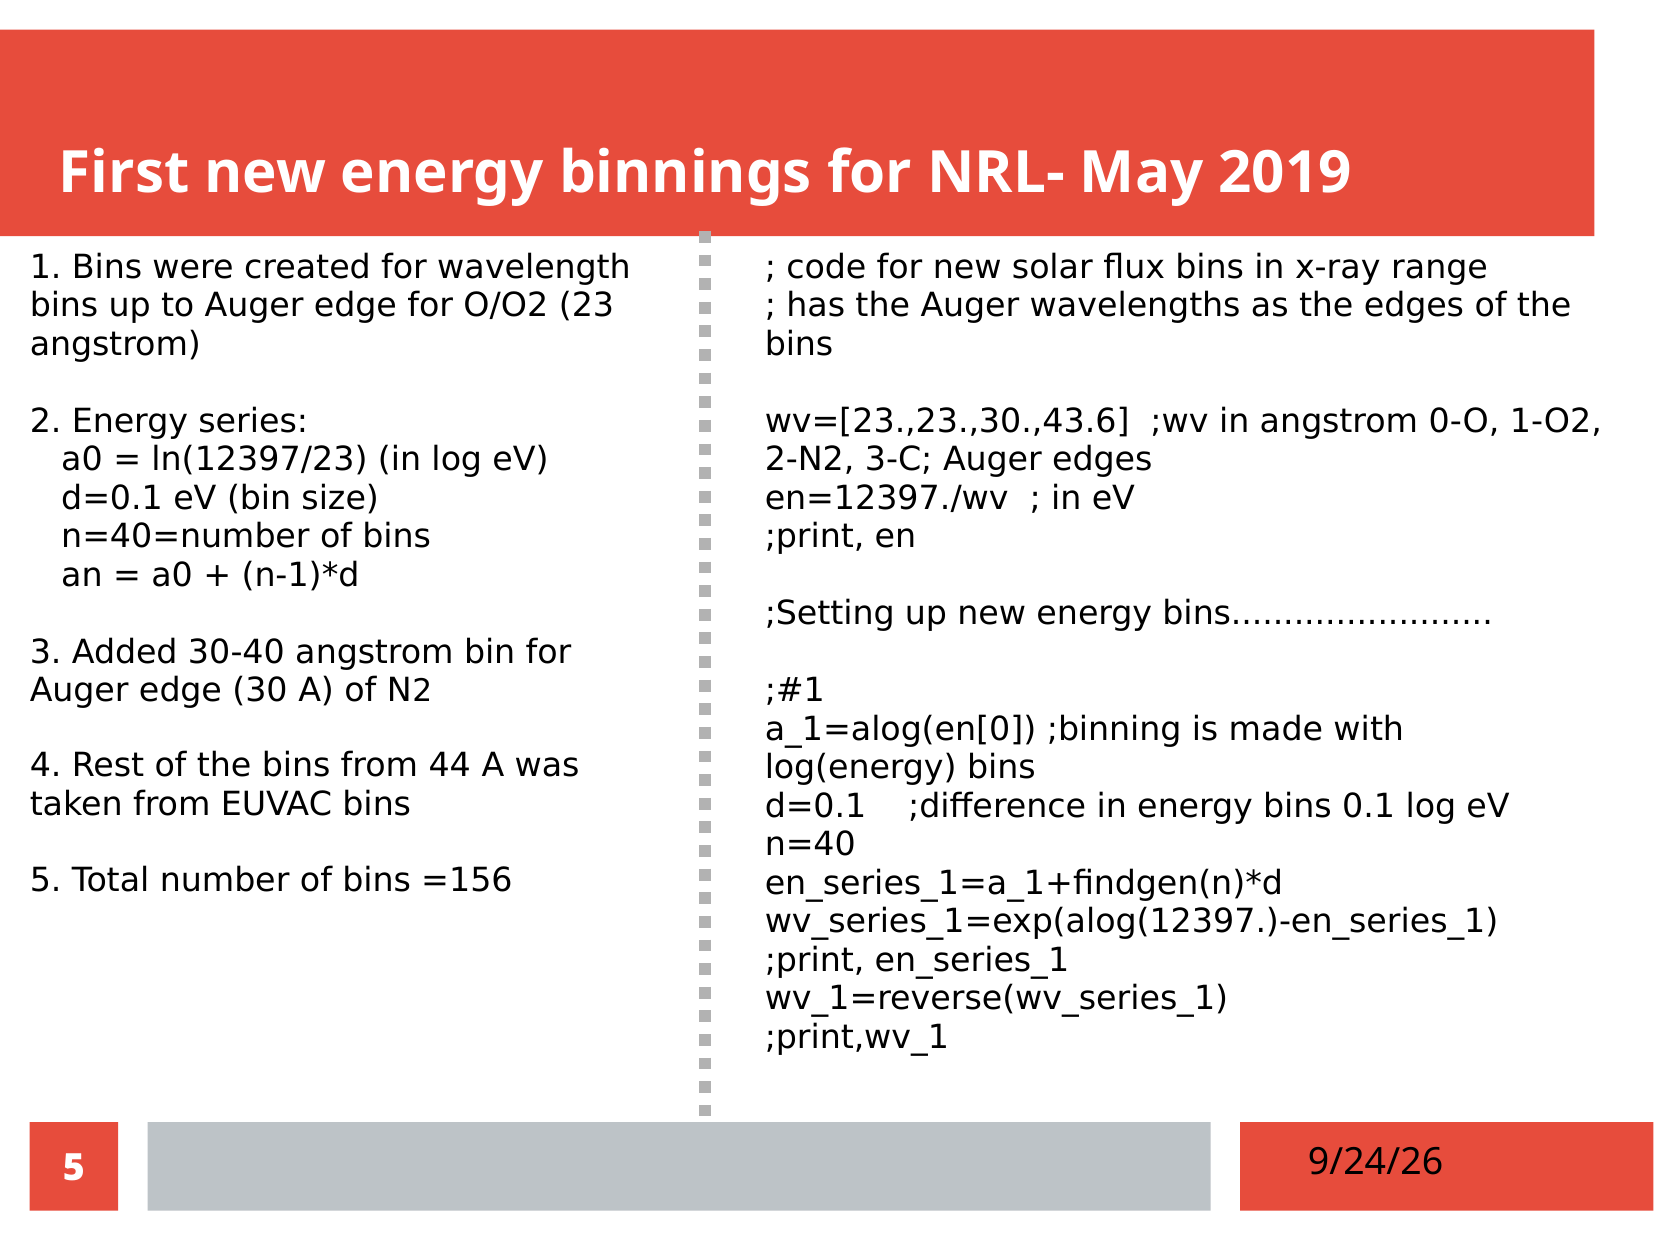

# First new energy binnings for NRL- May 2019
1. Bins were created for wavelength bins up to Auger edge for O/O2 (23 angstrom)
2. Energy series:
 a0 = ln(12397/23) (in log eV)
 d=0.1 eV (bin size)
 n=40=number of bins
 an = a0 + (n-1)*d
3. Added 30-40 angstrom bin for Auger edge (30 A) of N2
4. Rest of the bins from 44 A was taken from EUVAC bins
5. Total number of bins =156
; code for new solar flux bins in x-ray range
; has the Auger wavelengths as the edges of the bins
wv=[23.,23.,30.,43.6] ;wv in angstrom 0-O, 1-O2, 2-N2, 3-C; Auger edges
en=12397./wv ; in eV
;print, en
;Setting up new energy bins.........................
;#1
a_1=alog(en[0]) ;binning is made with log(energy) bins
d=0.1 ;difference in energy bins 0.1 log eV
n=40
en_series_1=a_1+findgen(n)*d
wv_series_1=exp(alog(12397.)-en_series_1)
;print, en_series_1
wv_1=reverse(wv_series_1)
;print,wv_1
5